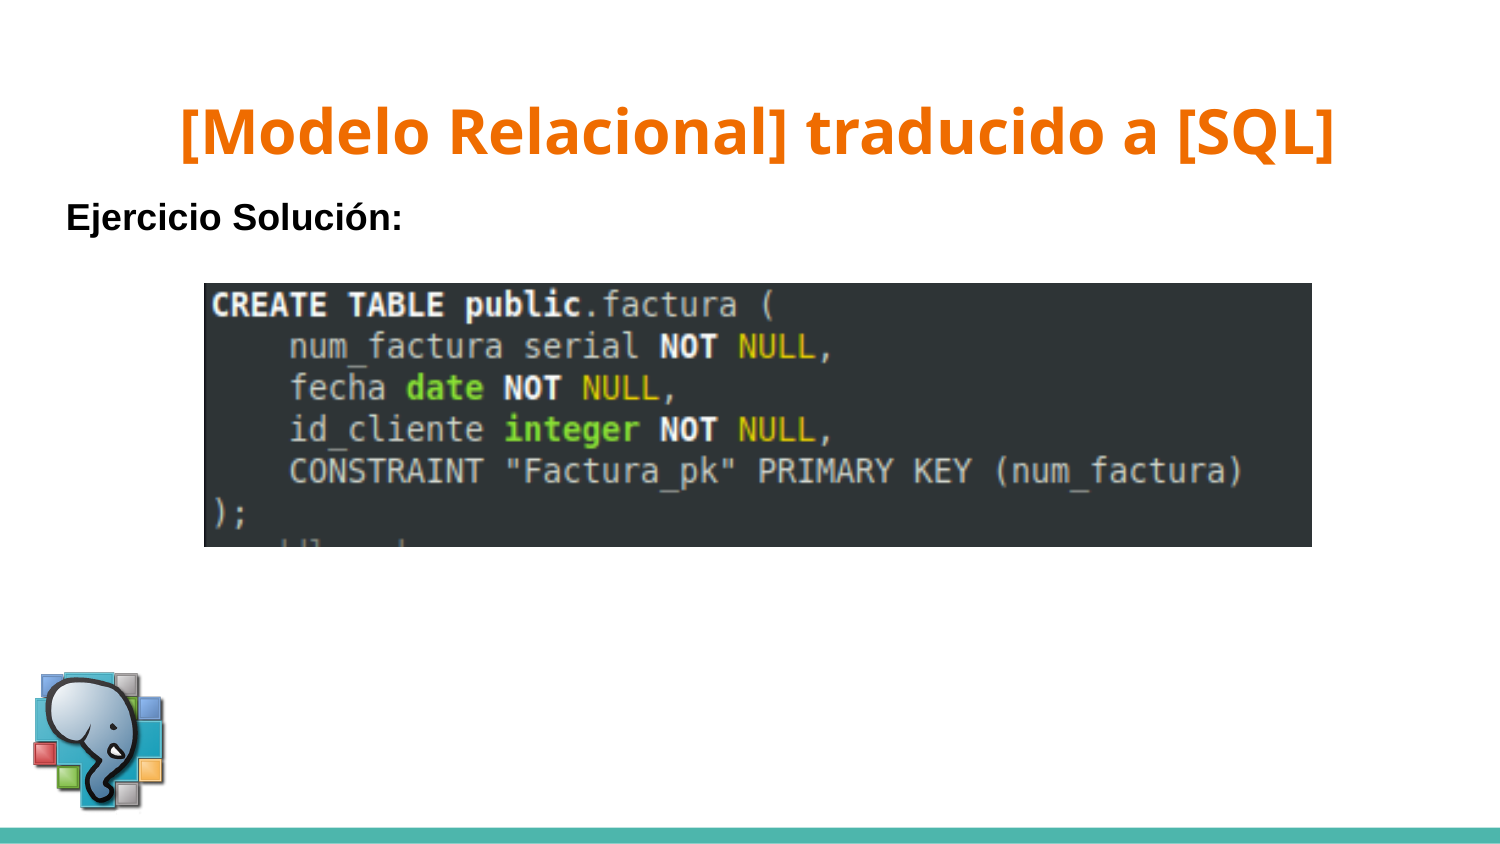

# [Modelo Relacional] traducido a [SQL]
Ejercicio Solución: